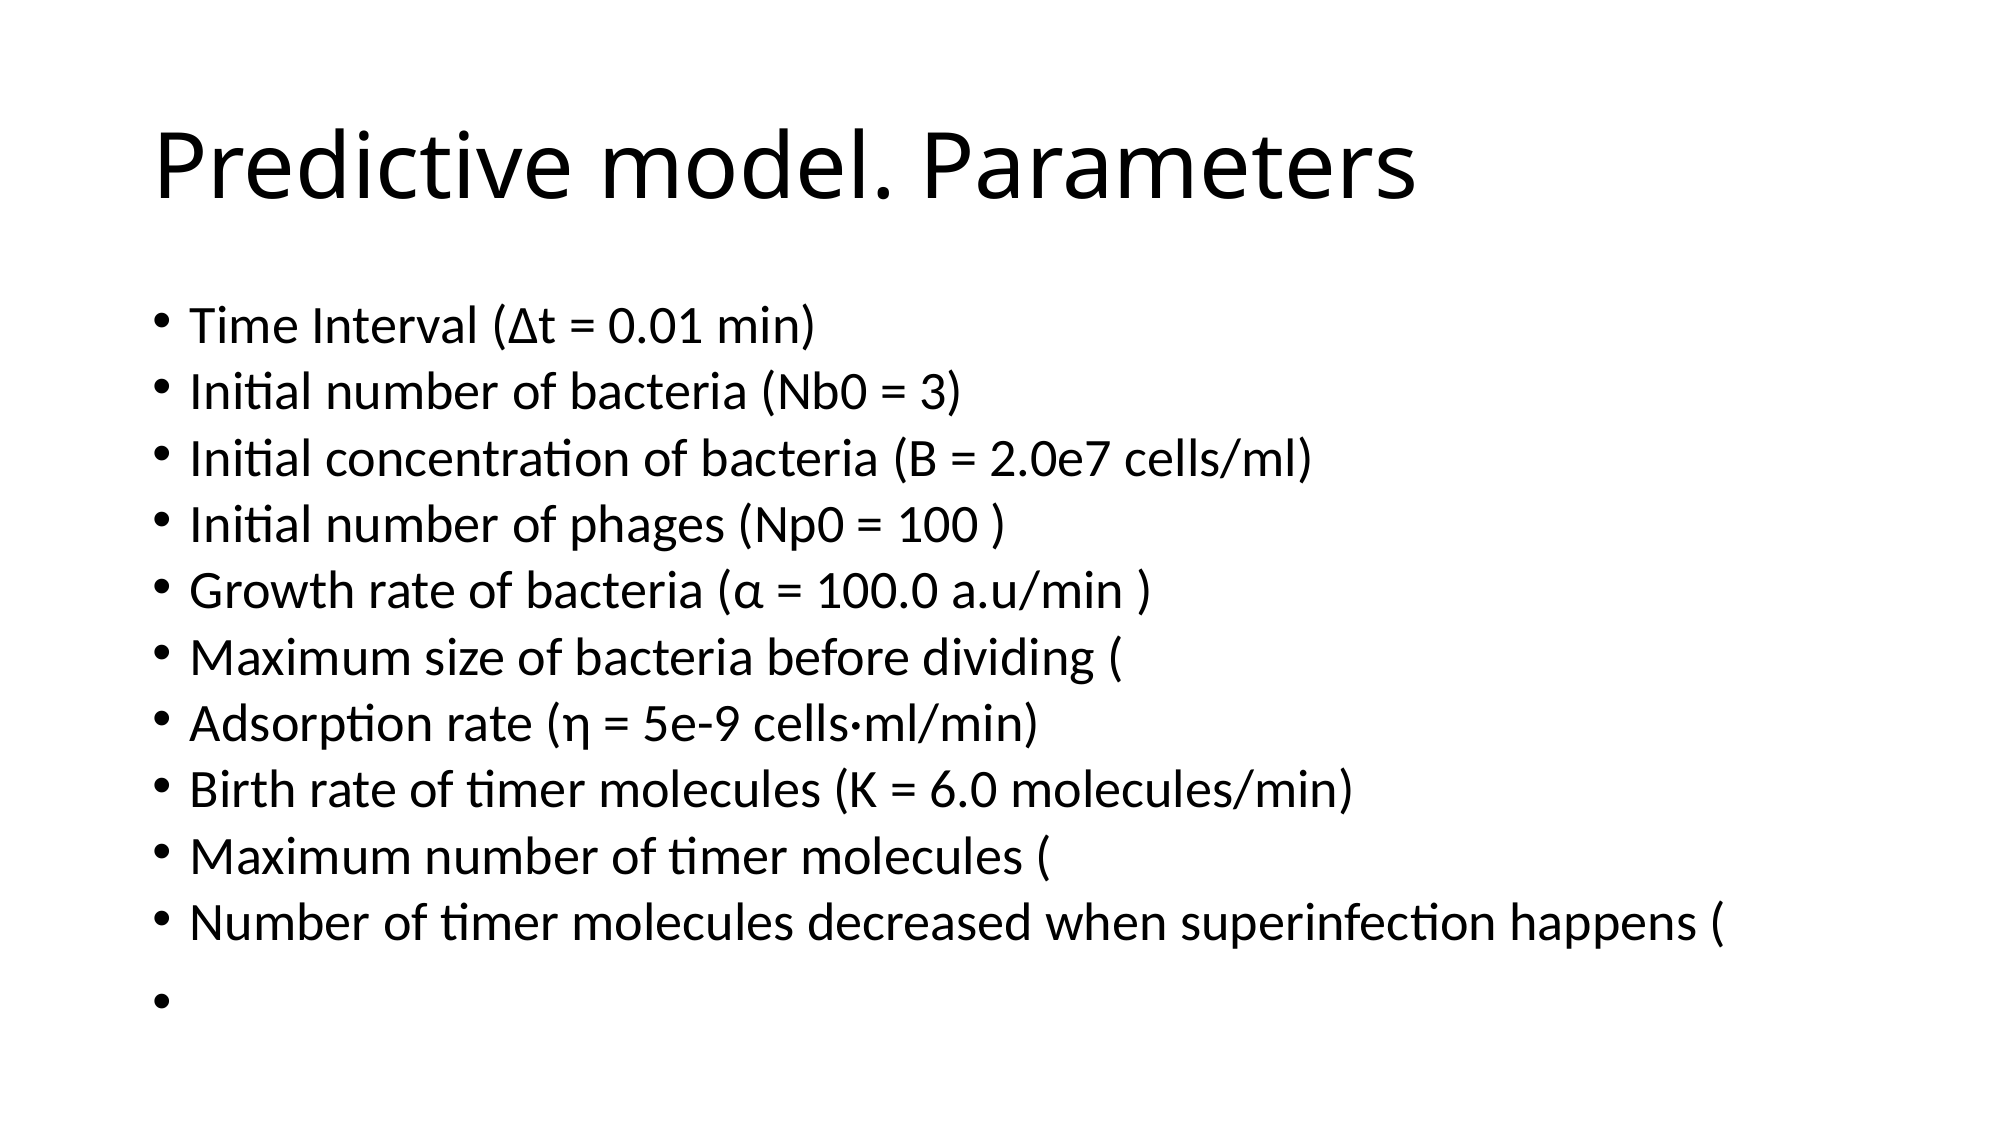

# Predictive model. Parameters
Time Interval (Δt = 0.01 min)
Initial number of bacteria (Nb0 = 3)
Initial concentration of bacteria (B = 2.0e7 cells/ml)
Initial number of phages (Np0 = 100 )
Growth rate of bacteria (α = 100.0 a.u/min )
Maximum size of bacteria before dividing (
Adsorption rate (η = 5e-9 cells·ml/min)
Birth rate of timer molecules (K = 6.0 molecules/min)
Maximum number of timer molecules (
Number of timer molecules decreased when superinfection happens (